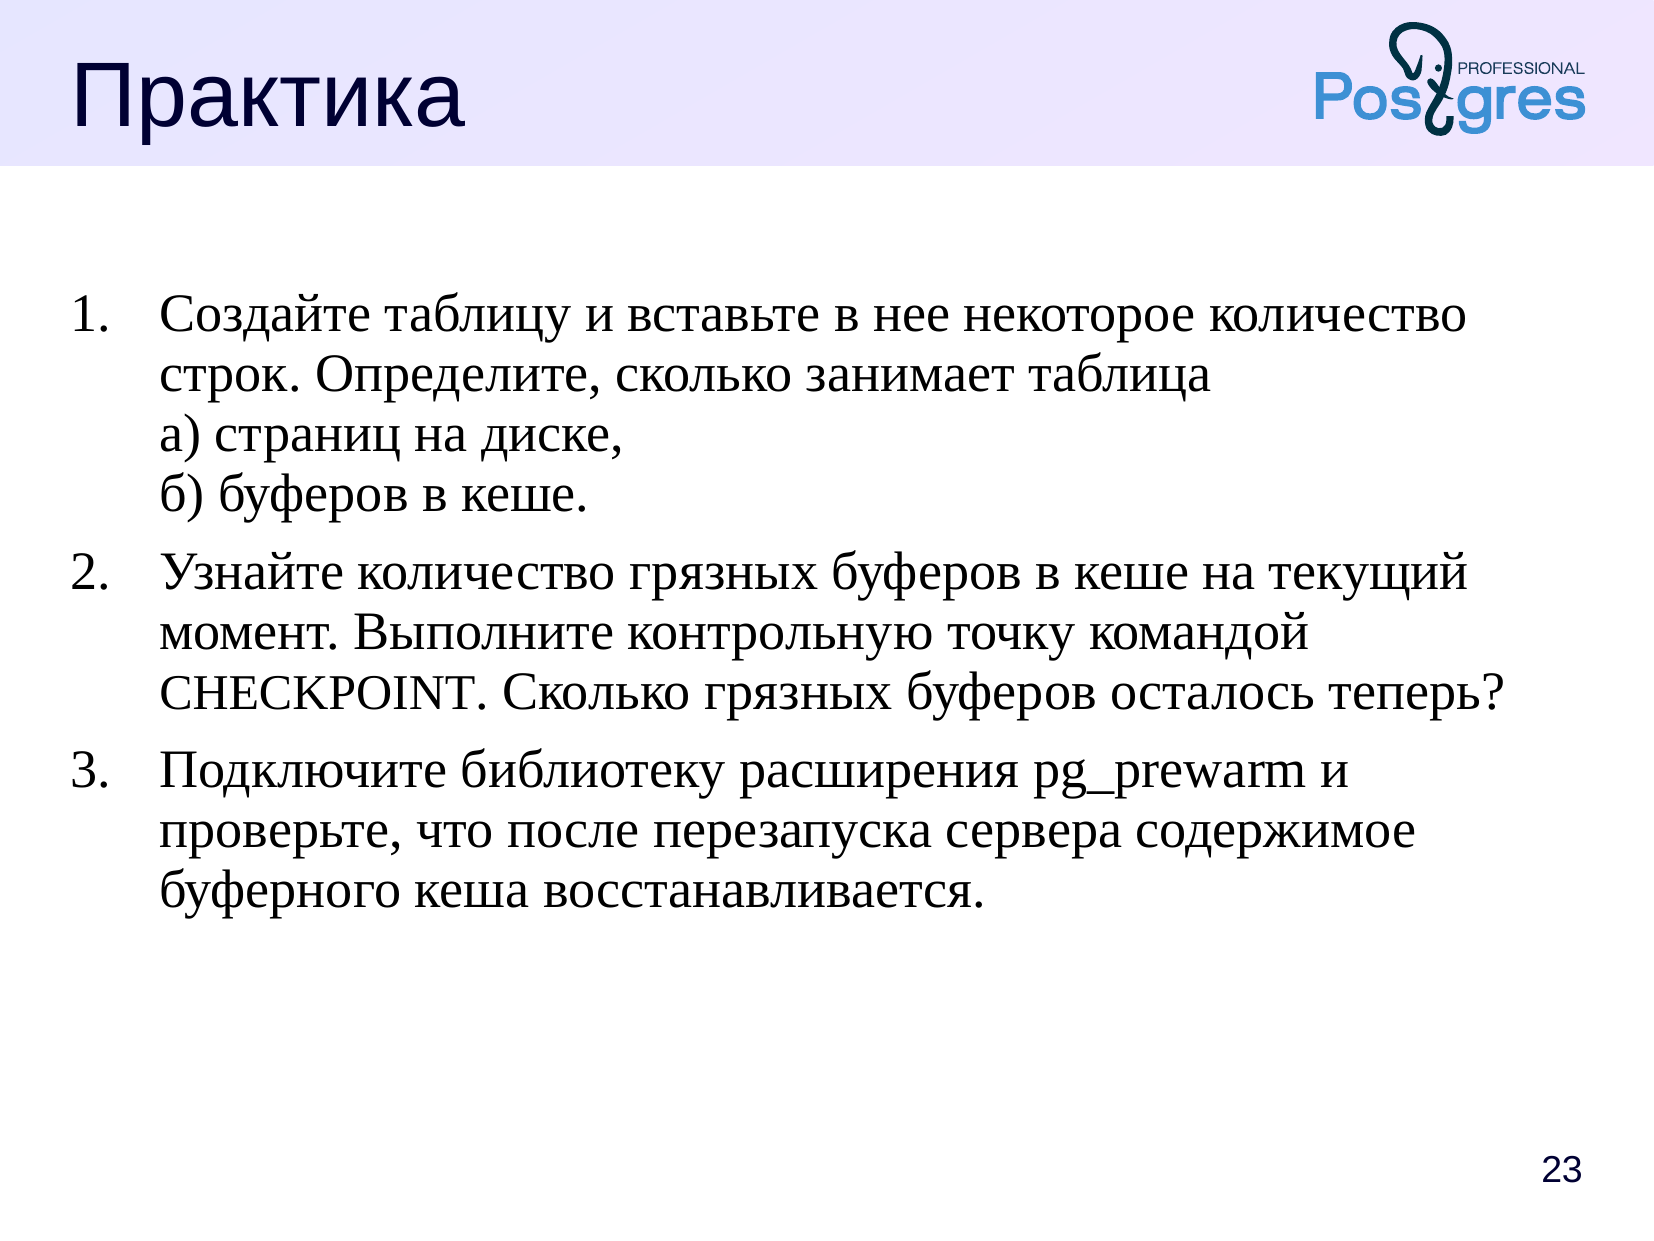

# Практика
Создайте таблицу и вставьте в нее некоторое количество строк. Определите, сколько занимает таблица
а) страниц на диске,
б) буферов в кеше.
Узнайте количество грязных буферов в кеше на текущий момент. Выполните контрольную точку командой CHECKPOINT. Сколько грязных буферов осталось теперь?
Подключите библиотеку расширения pg_prewarm и проверьте, что после перезапуска сервера содержимое буферного кеша восстанавливается.